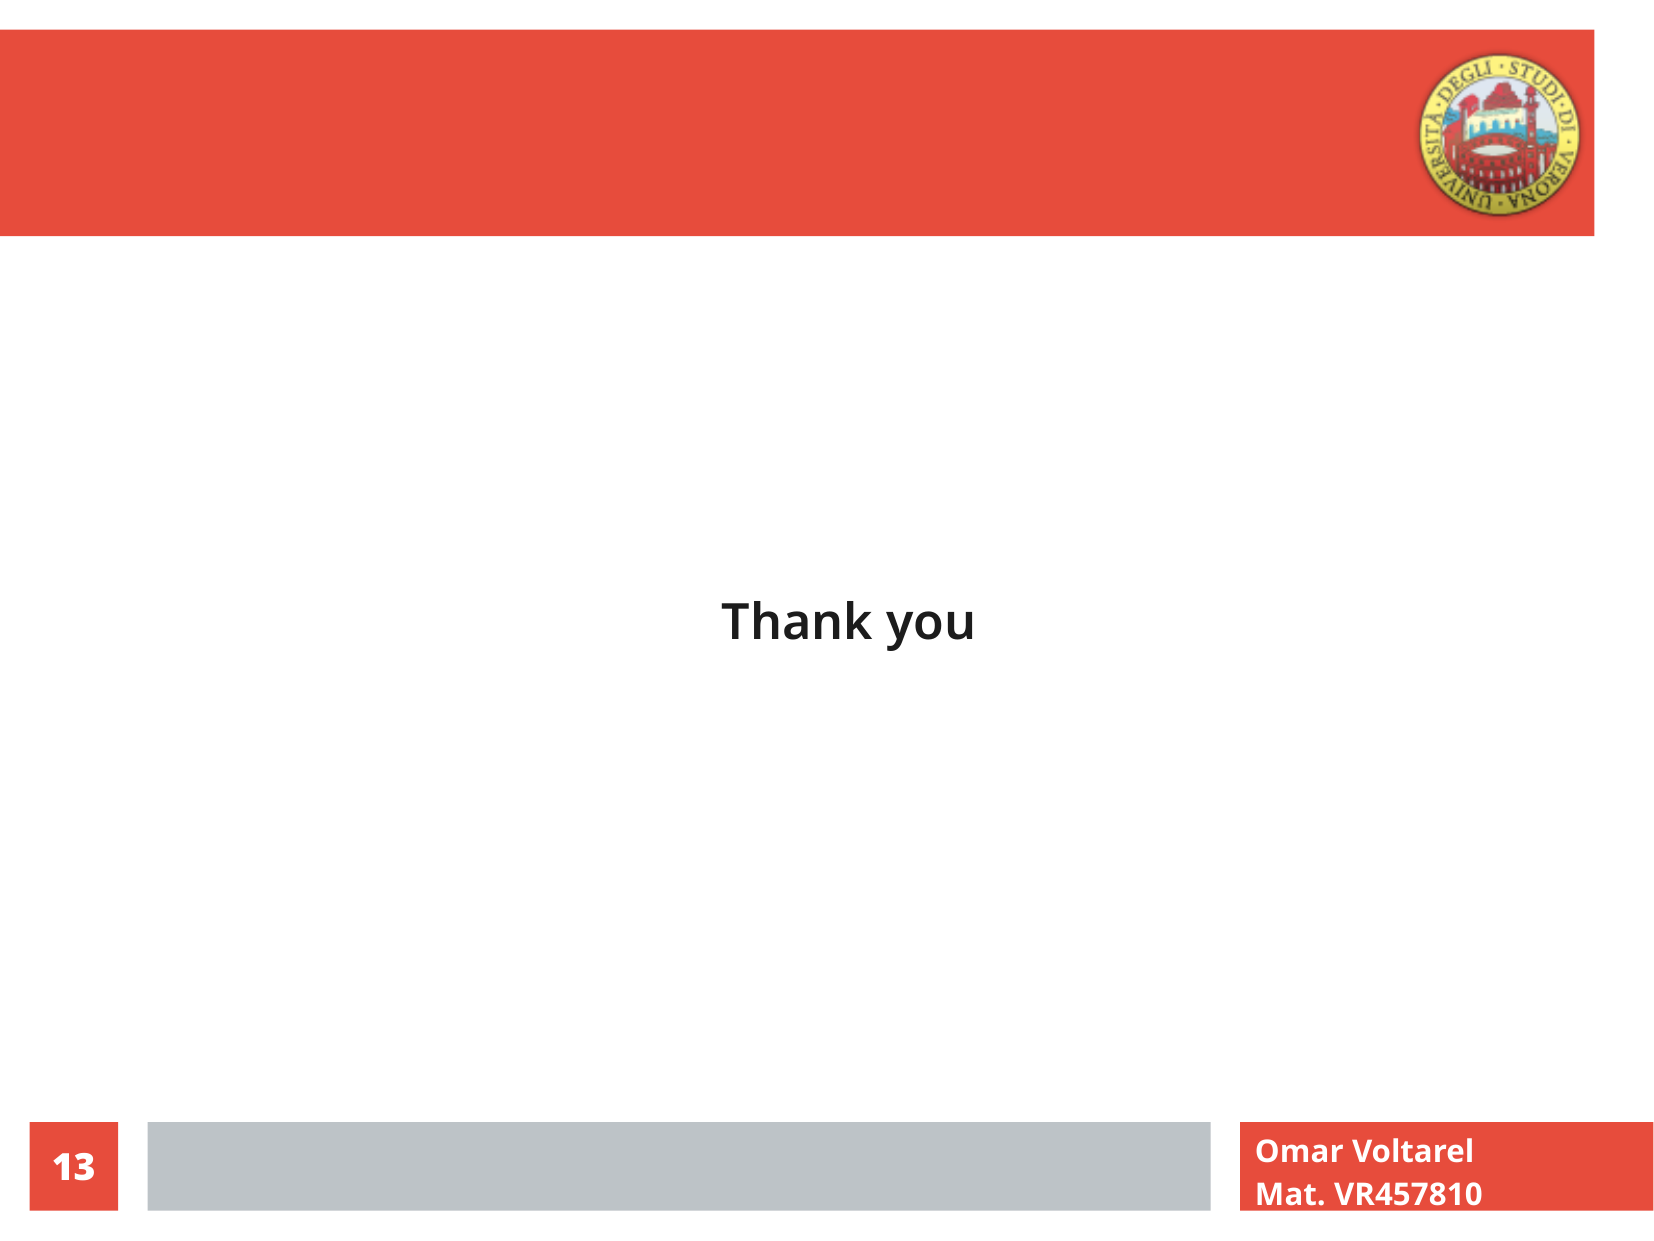

# Thank you
13
Omar Voltarel
Mat. VR457810